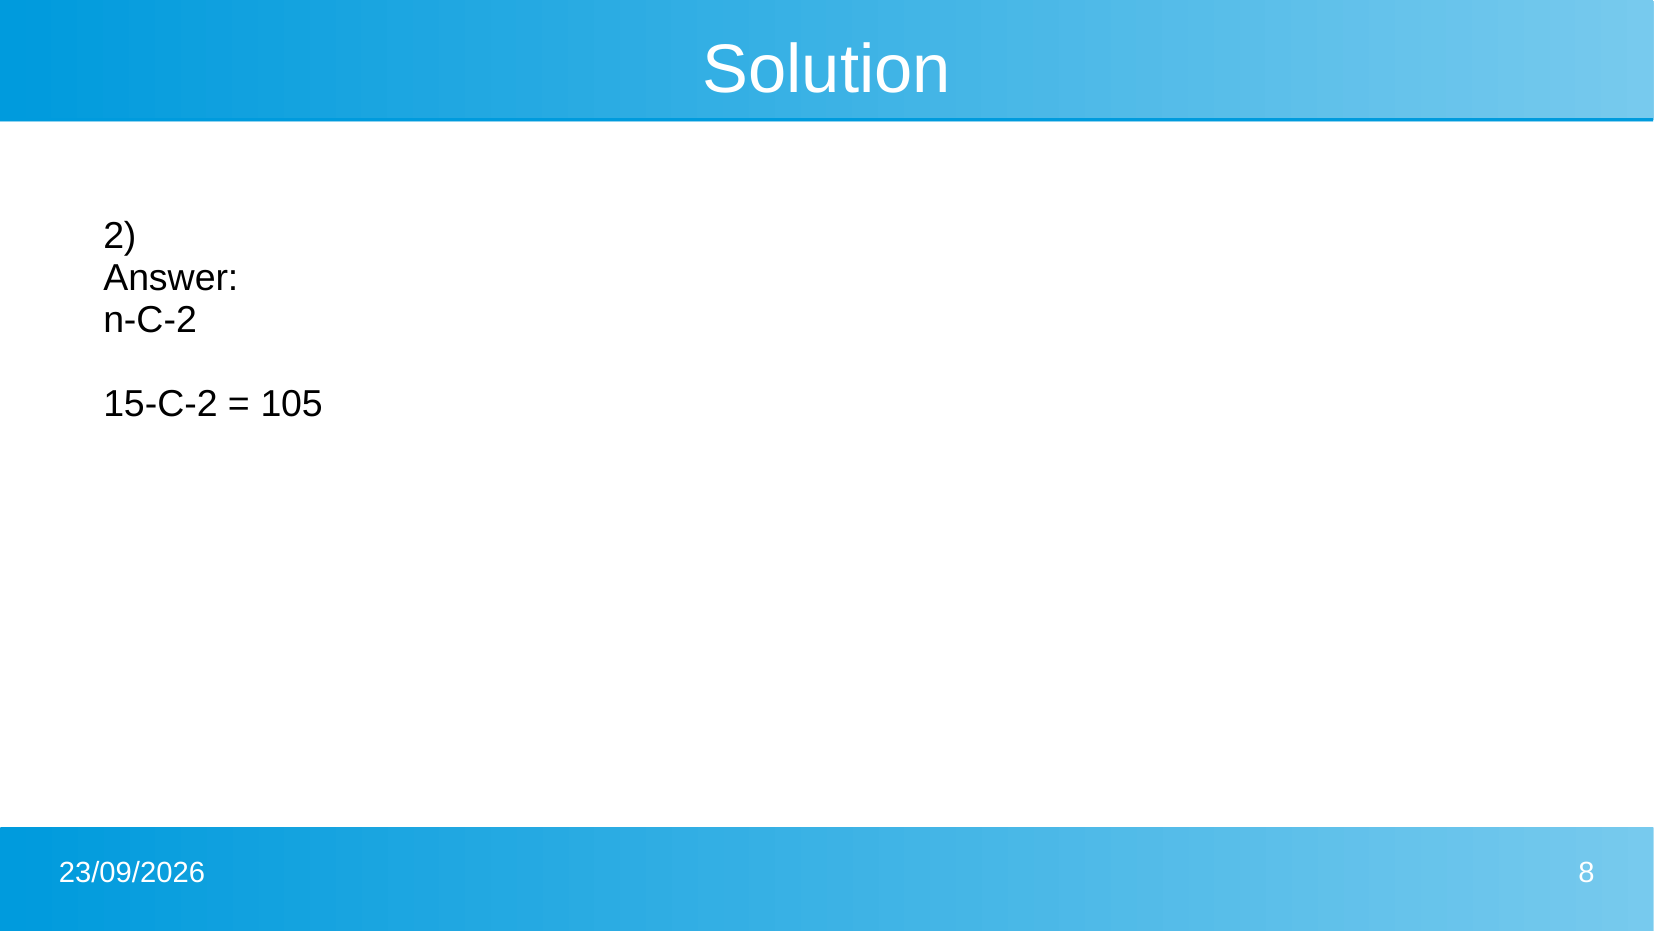

# Solution
2)
Answer:
n-C-2
15-C-2 = 105
8